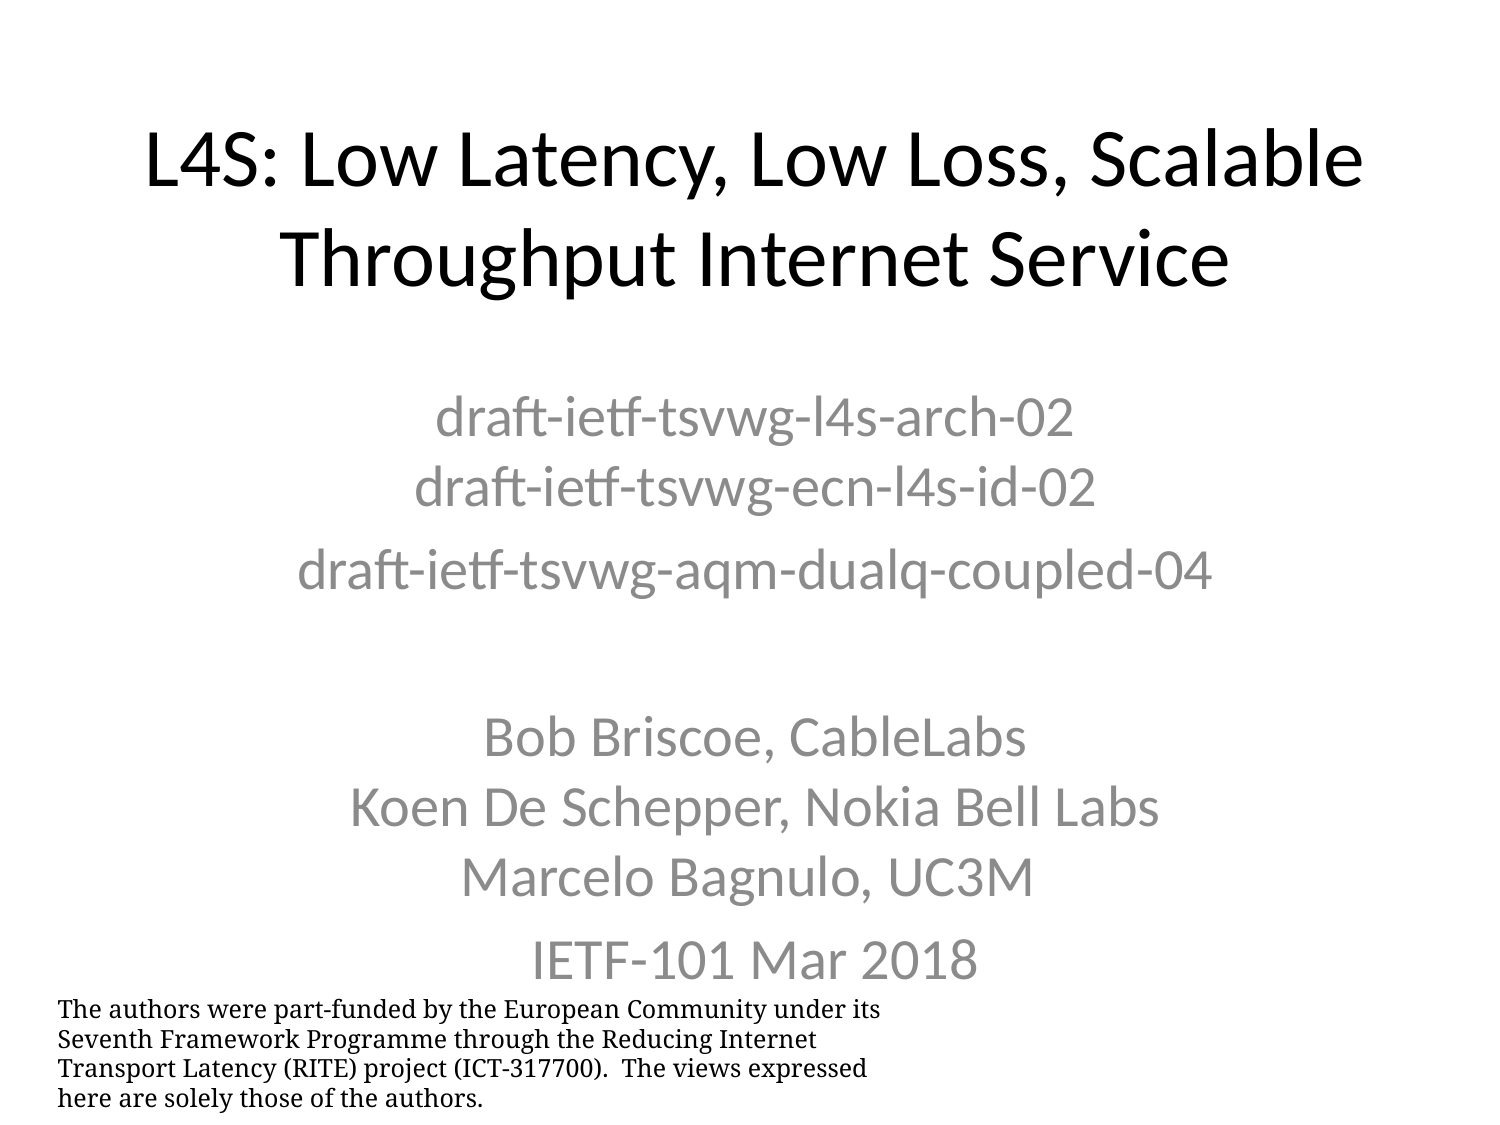

L4S: Low Latency, Low Loss, Scalable Throughput Internet Service
draft-ietf-tsvwg-l4s-arch-02
draft-ietf-tsvwg-ecn-l4s-id-02
draft-ietf-tsvwg-aqm-dualq-coupled-04
Bob Briscoe, CableLabs
Koen De Schepper, Nokia Bell Labs
Marcelo Bagnulo, UC3M
IETF-101 Mar 2018
The authors were part-funded by the European Community under its Seventh Framework Programme through the Reducing Internet Transport Latency (RITE) project (ICT-317700). The views expressed here are solely those of the authors.